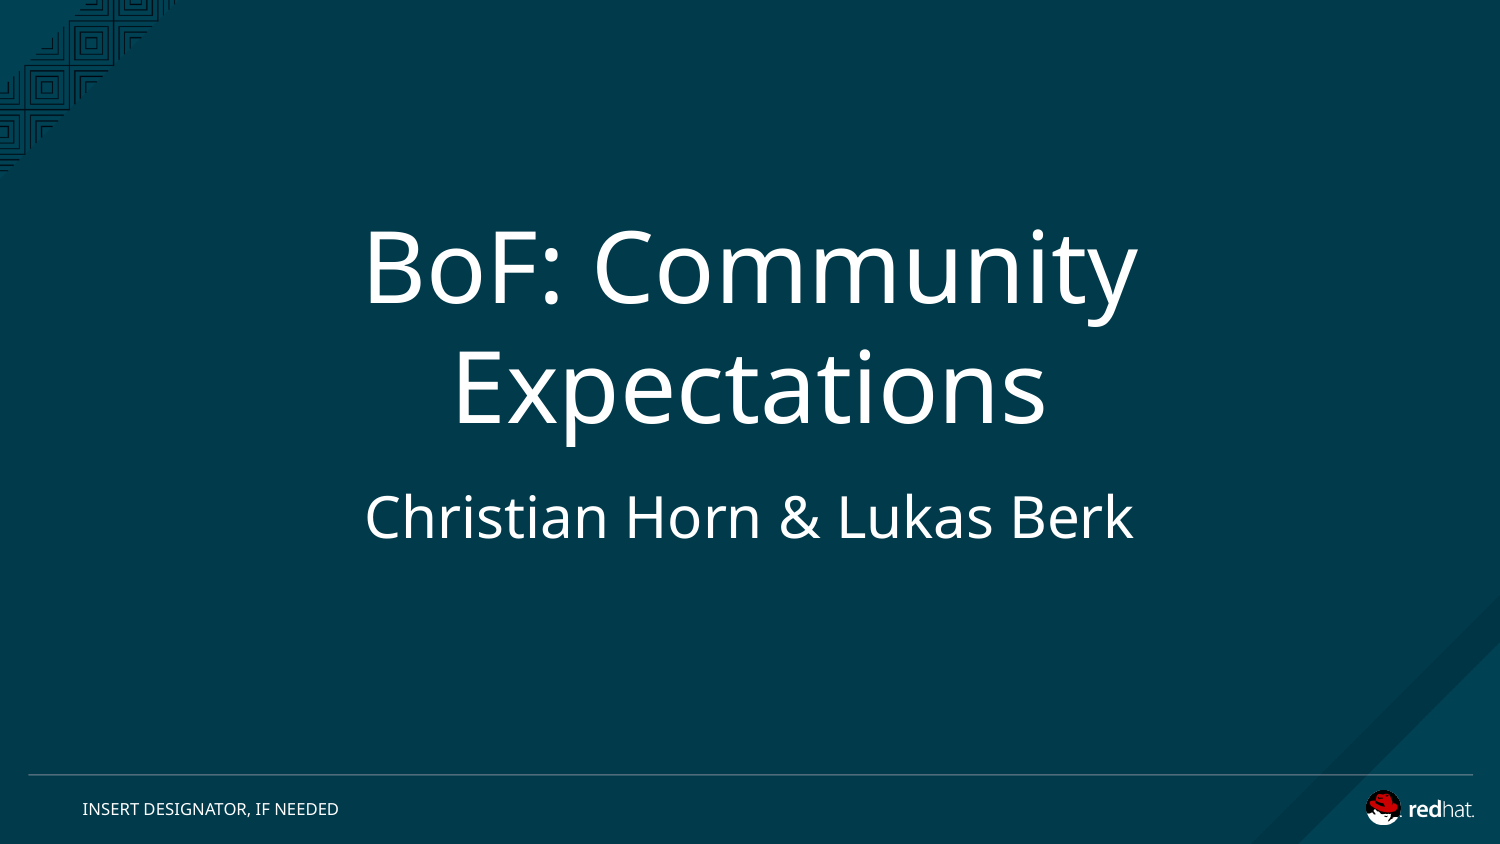

# BoF: Community Expectations
Christian Horn & Lukas Berk